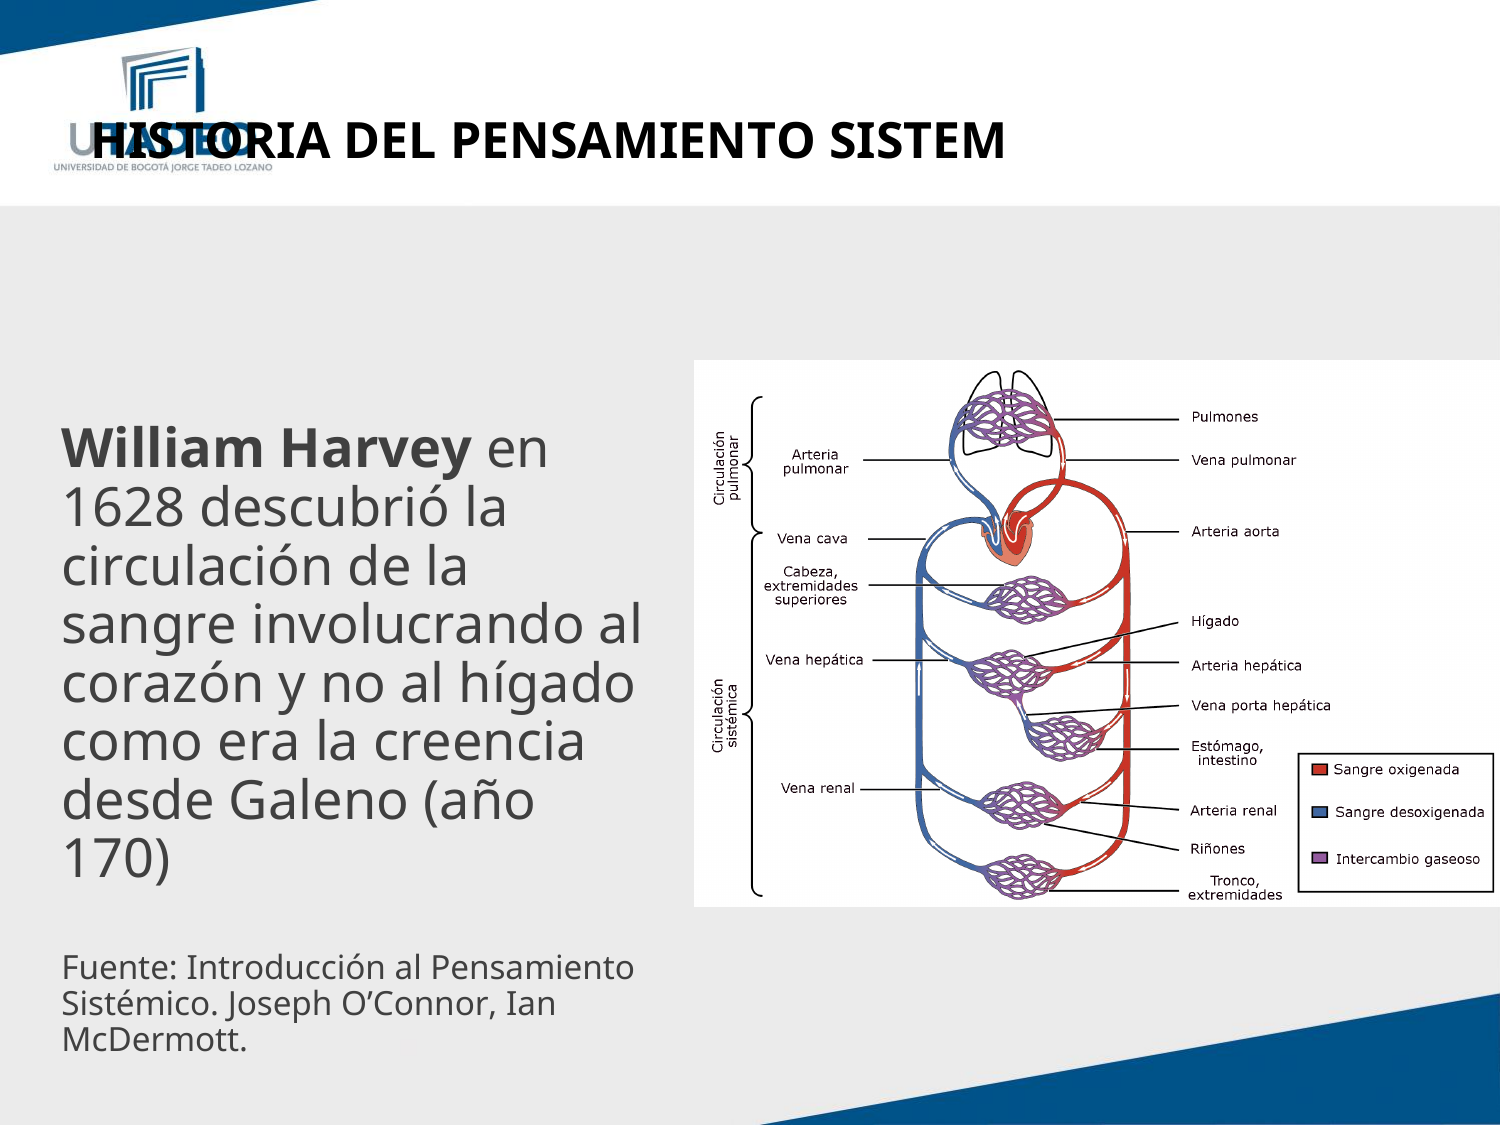

# HISTORIA DEL PENSAMIENTO SISTEM
William Harvey en 1628 descubrió la circulación de la sangre involucrando al corazón y no al hígado como era la creencia desde Galeno (año 170)
Fuente: Introducción al Pensamiento Sistémico. Joseph O’Connor, Ian McDermott.